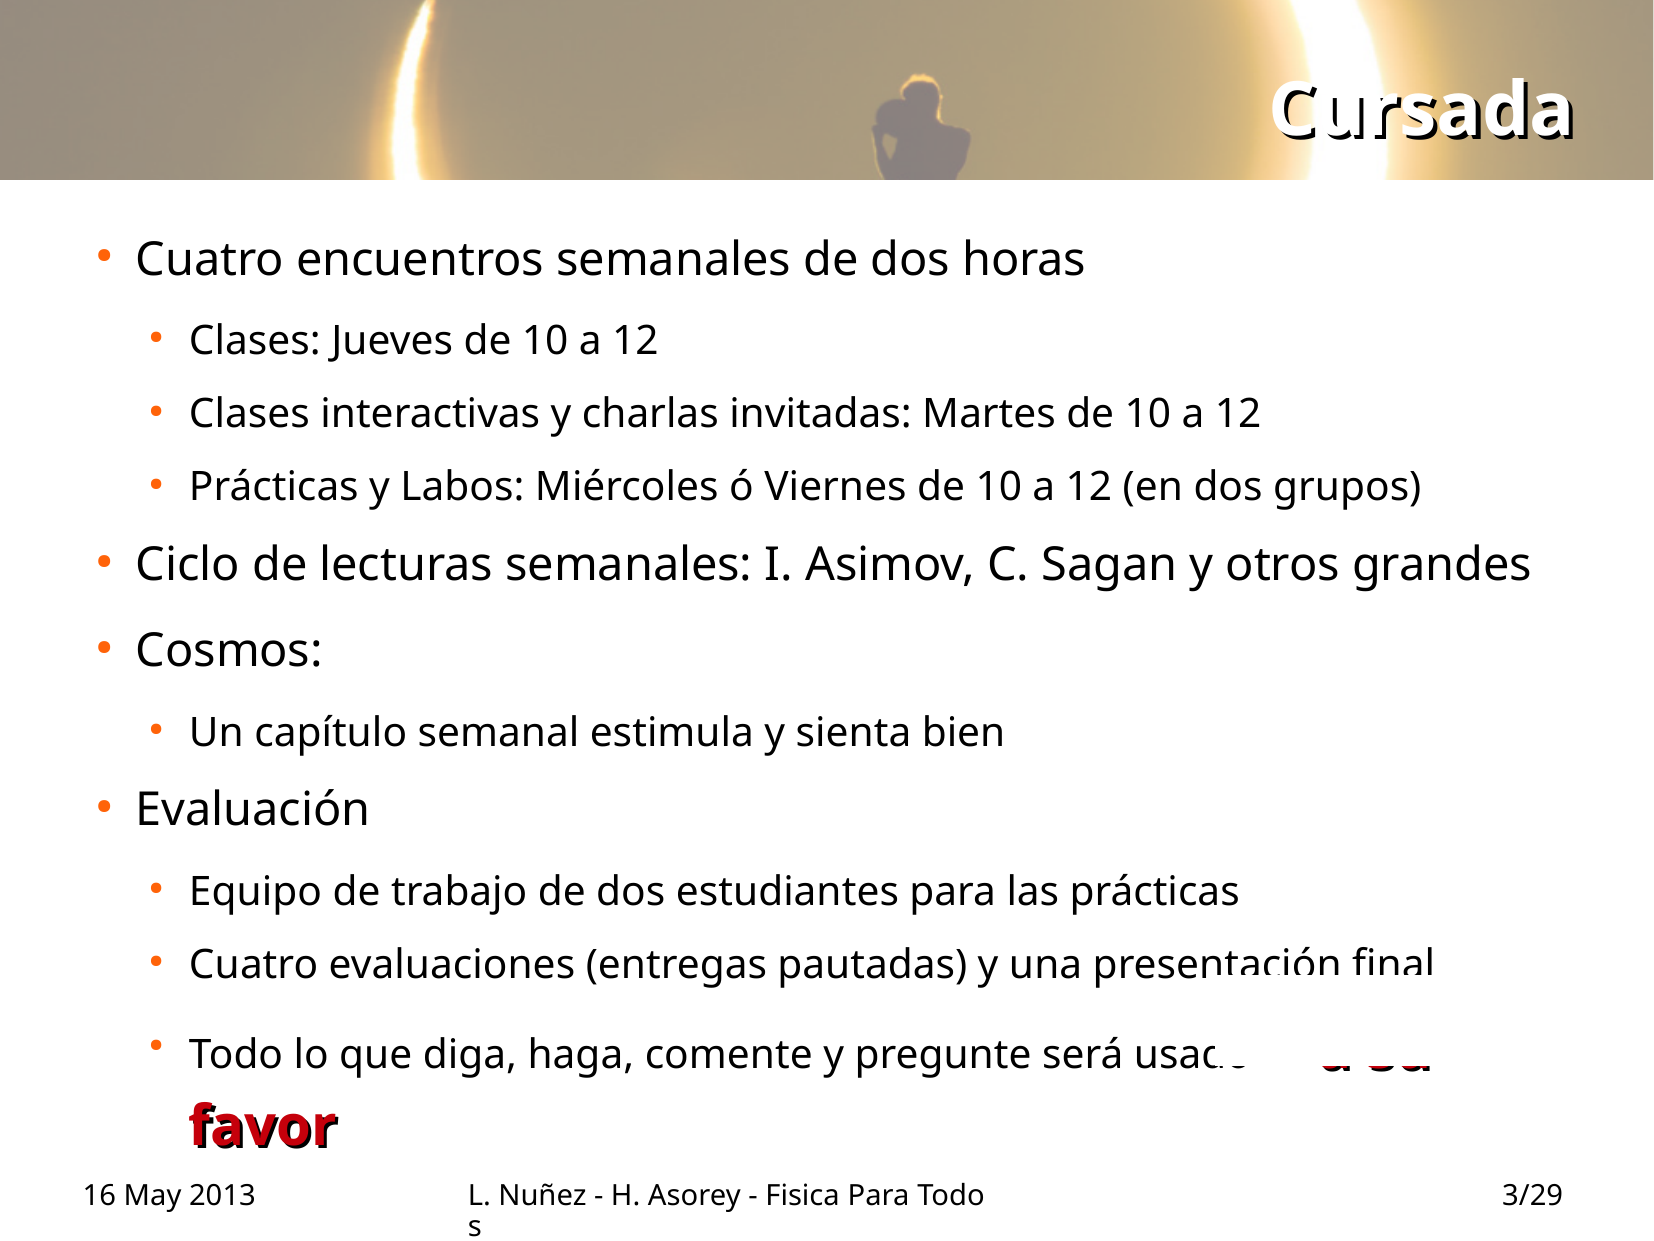

# Cursada
Cuatro encuentros semanales de dos horas
Clases: Jueves de 10 a 12
Clases interactivas y charlas invitadas: Martes de 10 a 12
Prácticas y Labos: Miércoles ó Viernes de 10 a 12 (en dos grupos)
Ciclo de lecturas semanales: I. Asimov, C. Sagan y otros grandes
Cosmos:
Un capítulo semanal estimula y sienta bien
Evaluación
Equipo de trabajo de dos estudiantes para las prácticas
Cuatro evaluaciones (entregas pautadas) y una presentación final
Todo lo que diga, haga, comente y pregunte será usado → a su favor
16 May 2013
L. Nuñez - H. Asorey - Fisica Para Todos
3